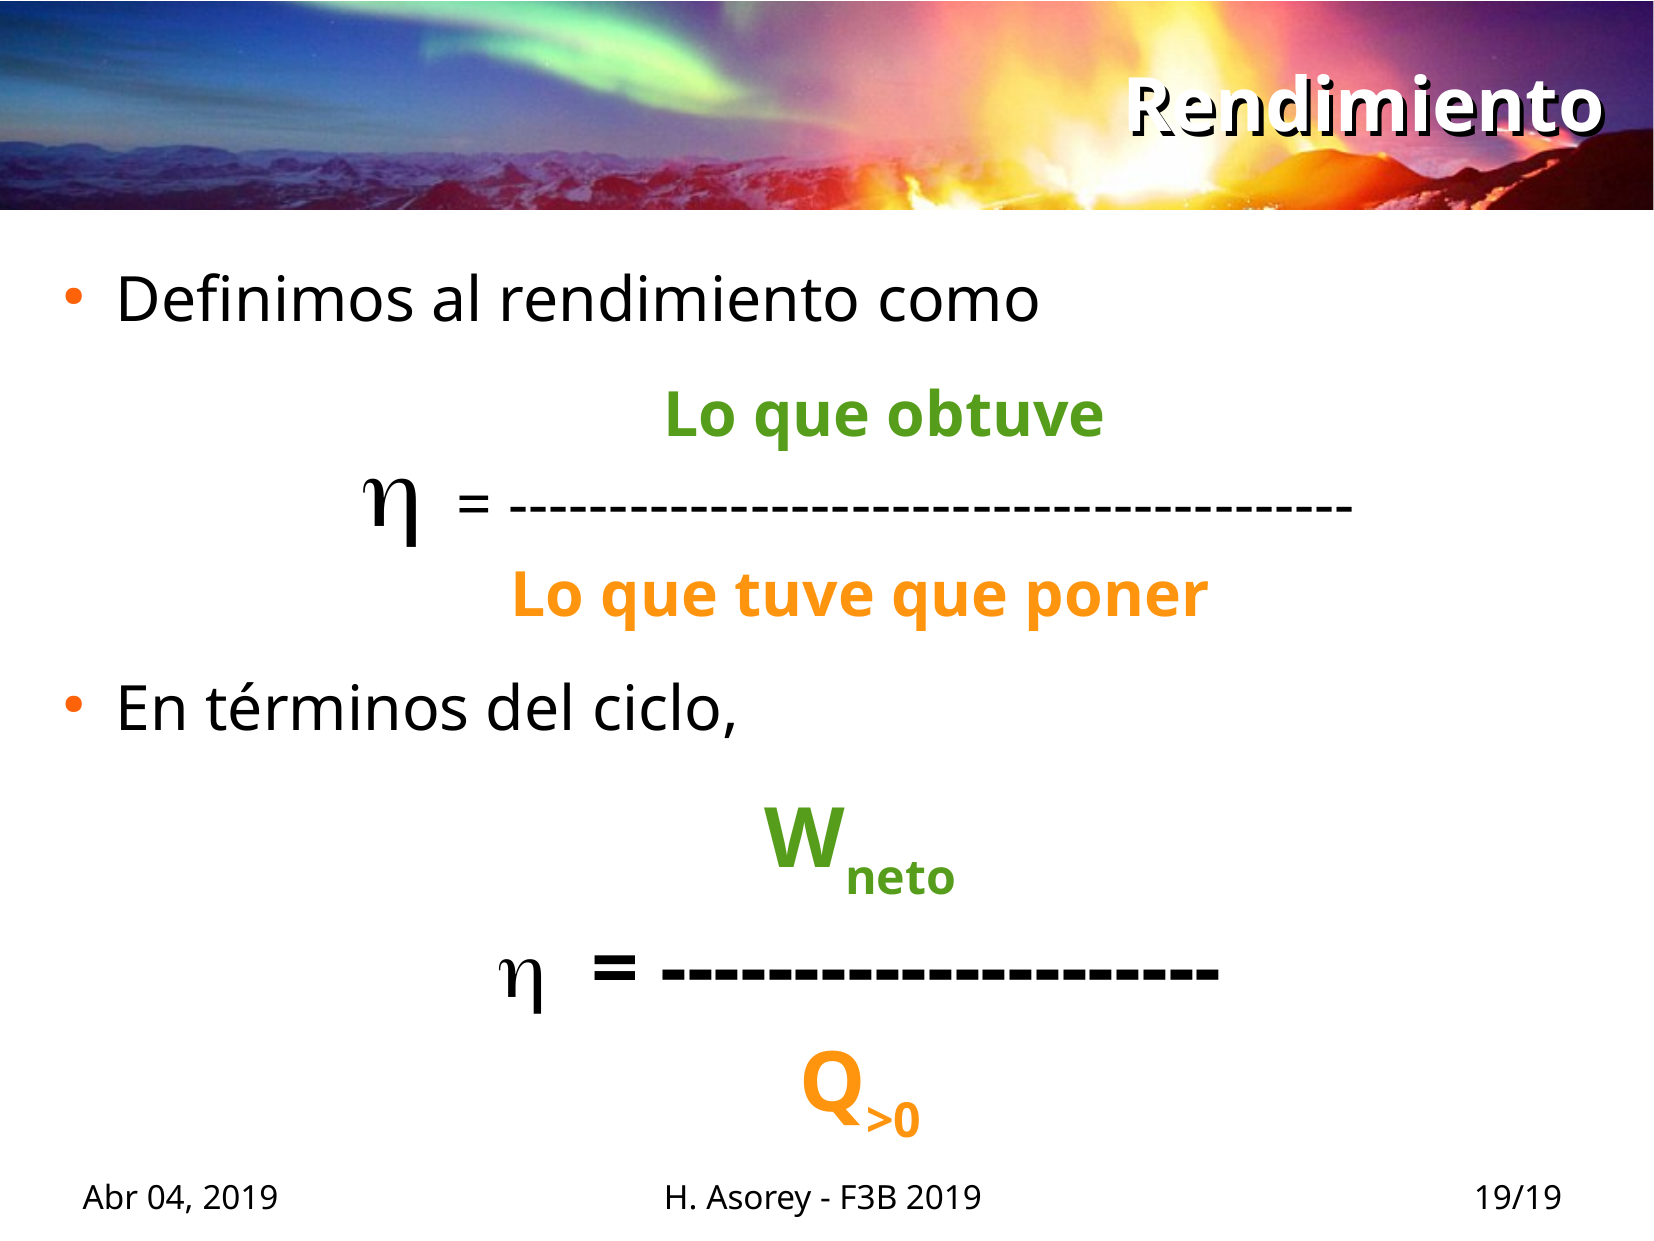

# Rendimiento
Definimos al rendimiento como
 Lo que obtuve
h = ------------------------------------------
Lo que tuve que poner
En términos del ciclo,
Wneto
h = ---------------------
Q>0
Abr 04, 2019
H. Asorey - F3B 2019
19